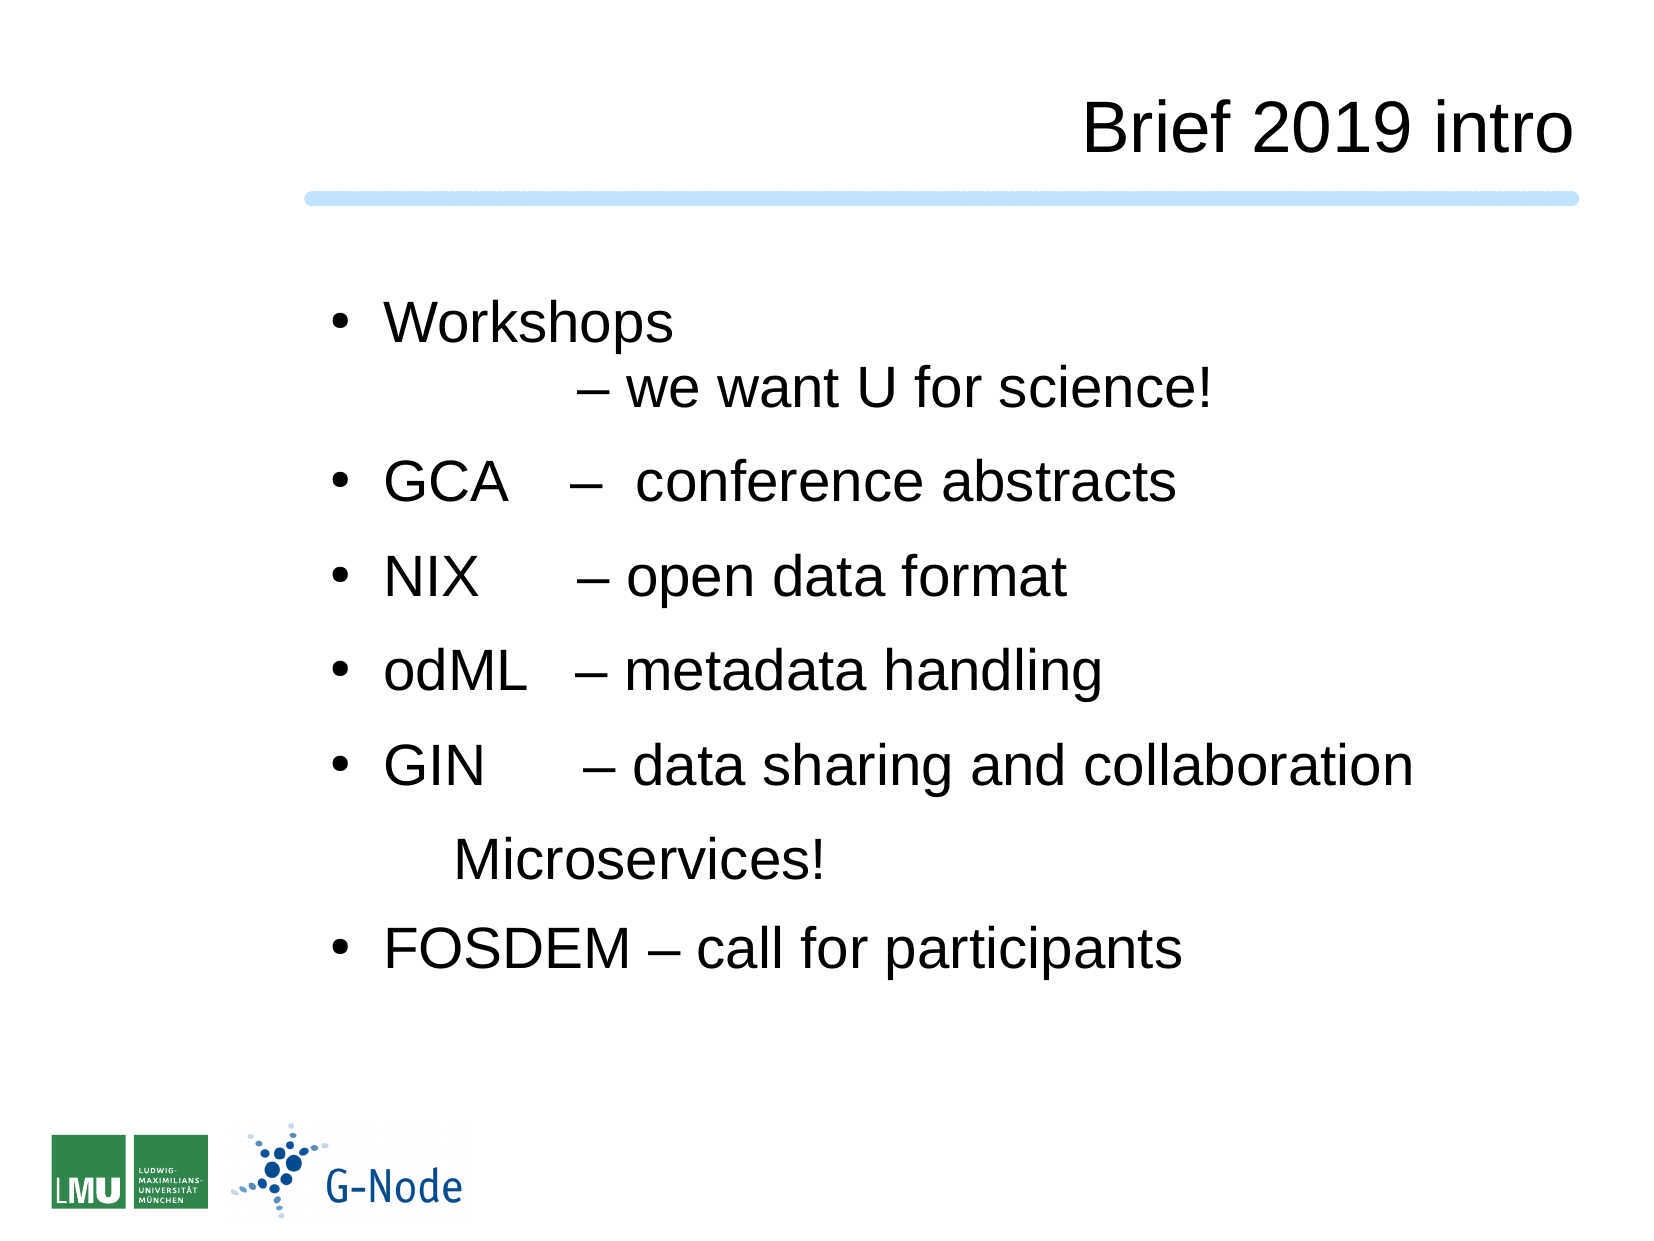

Brief 2019 intro
# Workshops – we want U for science!
GCA – conference abstracts
NIX – open data format
odML – metadata handling
GIN – data sharing and collaboration
Microservices!
FOSDEM – call for participants